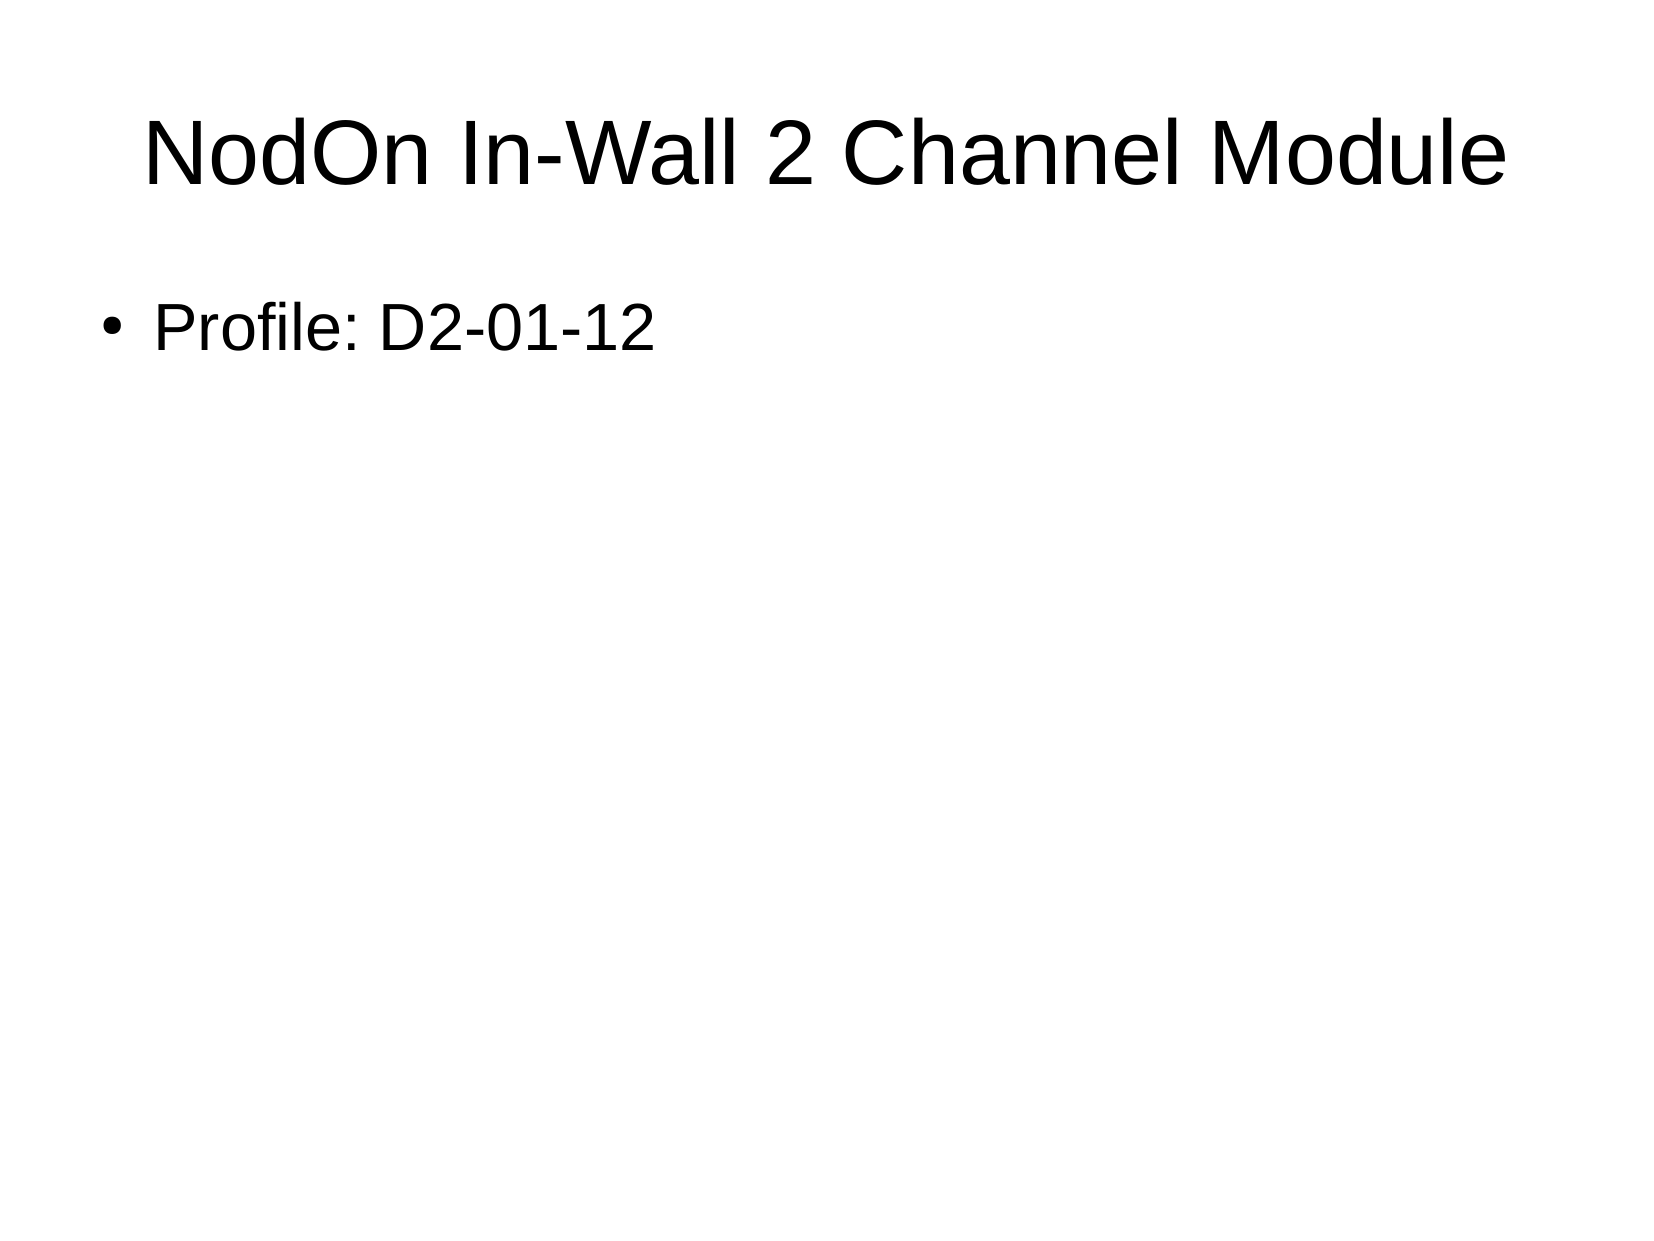

# NodOn In-Wall 2 Channel Module
Profile: D2-01-12